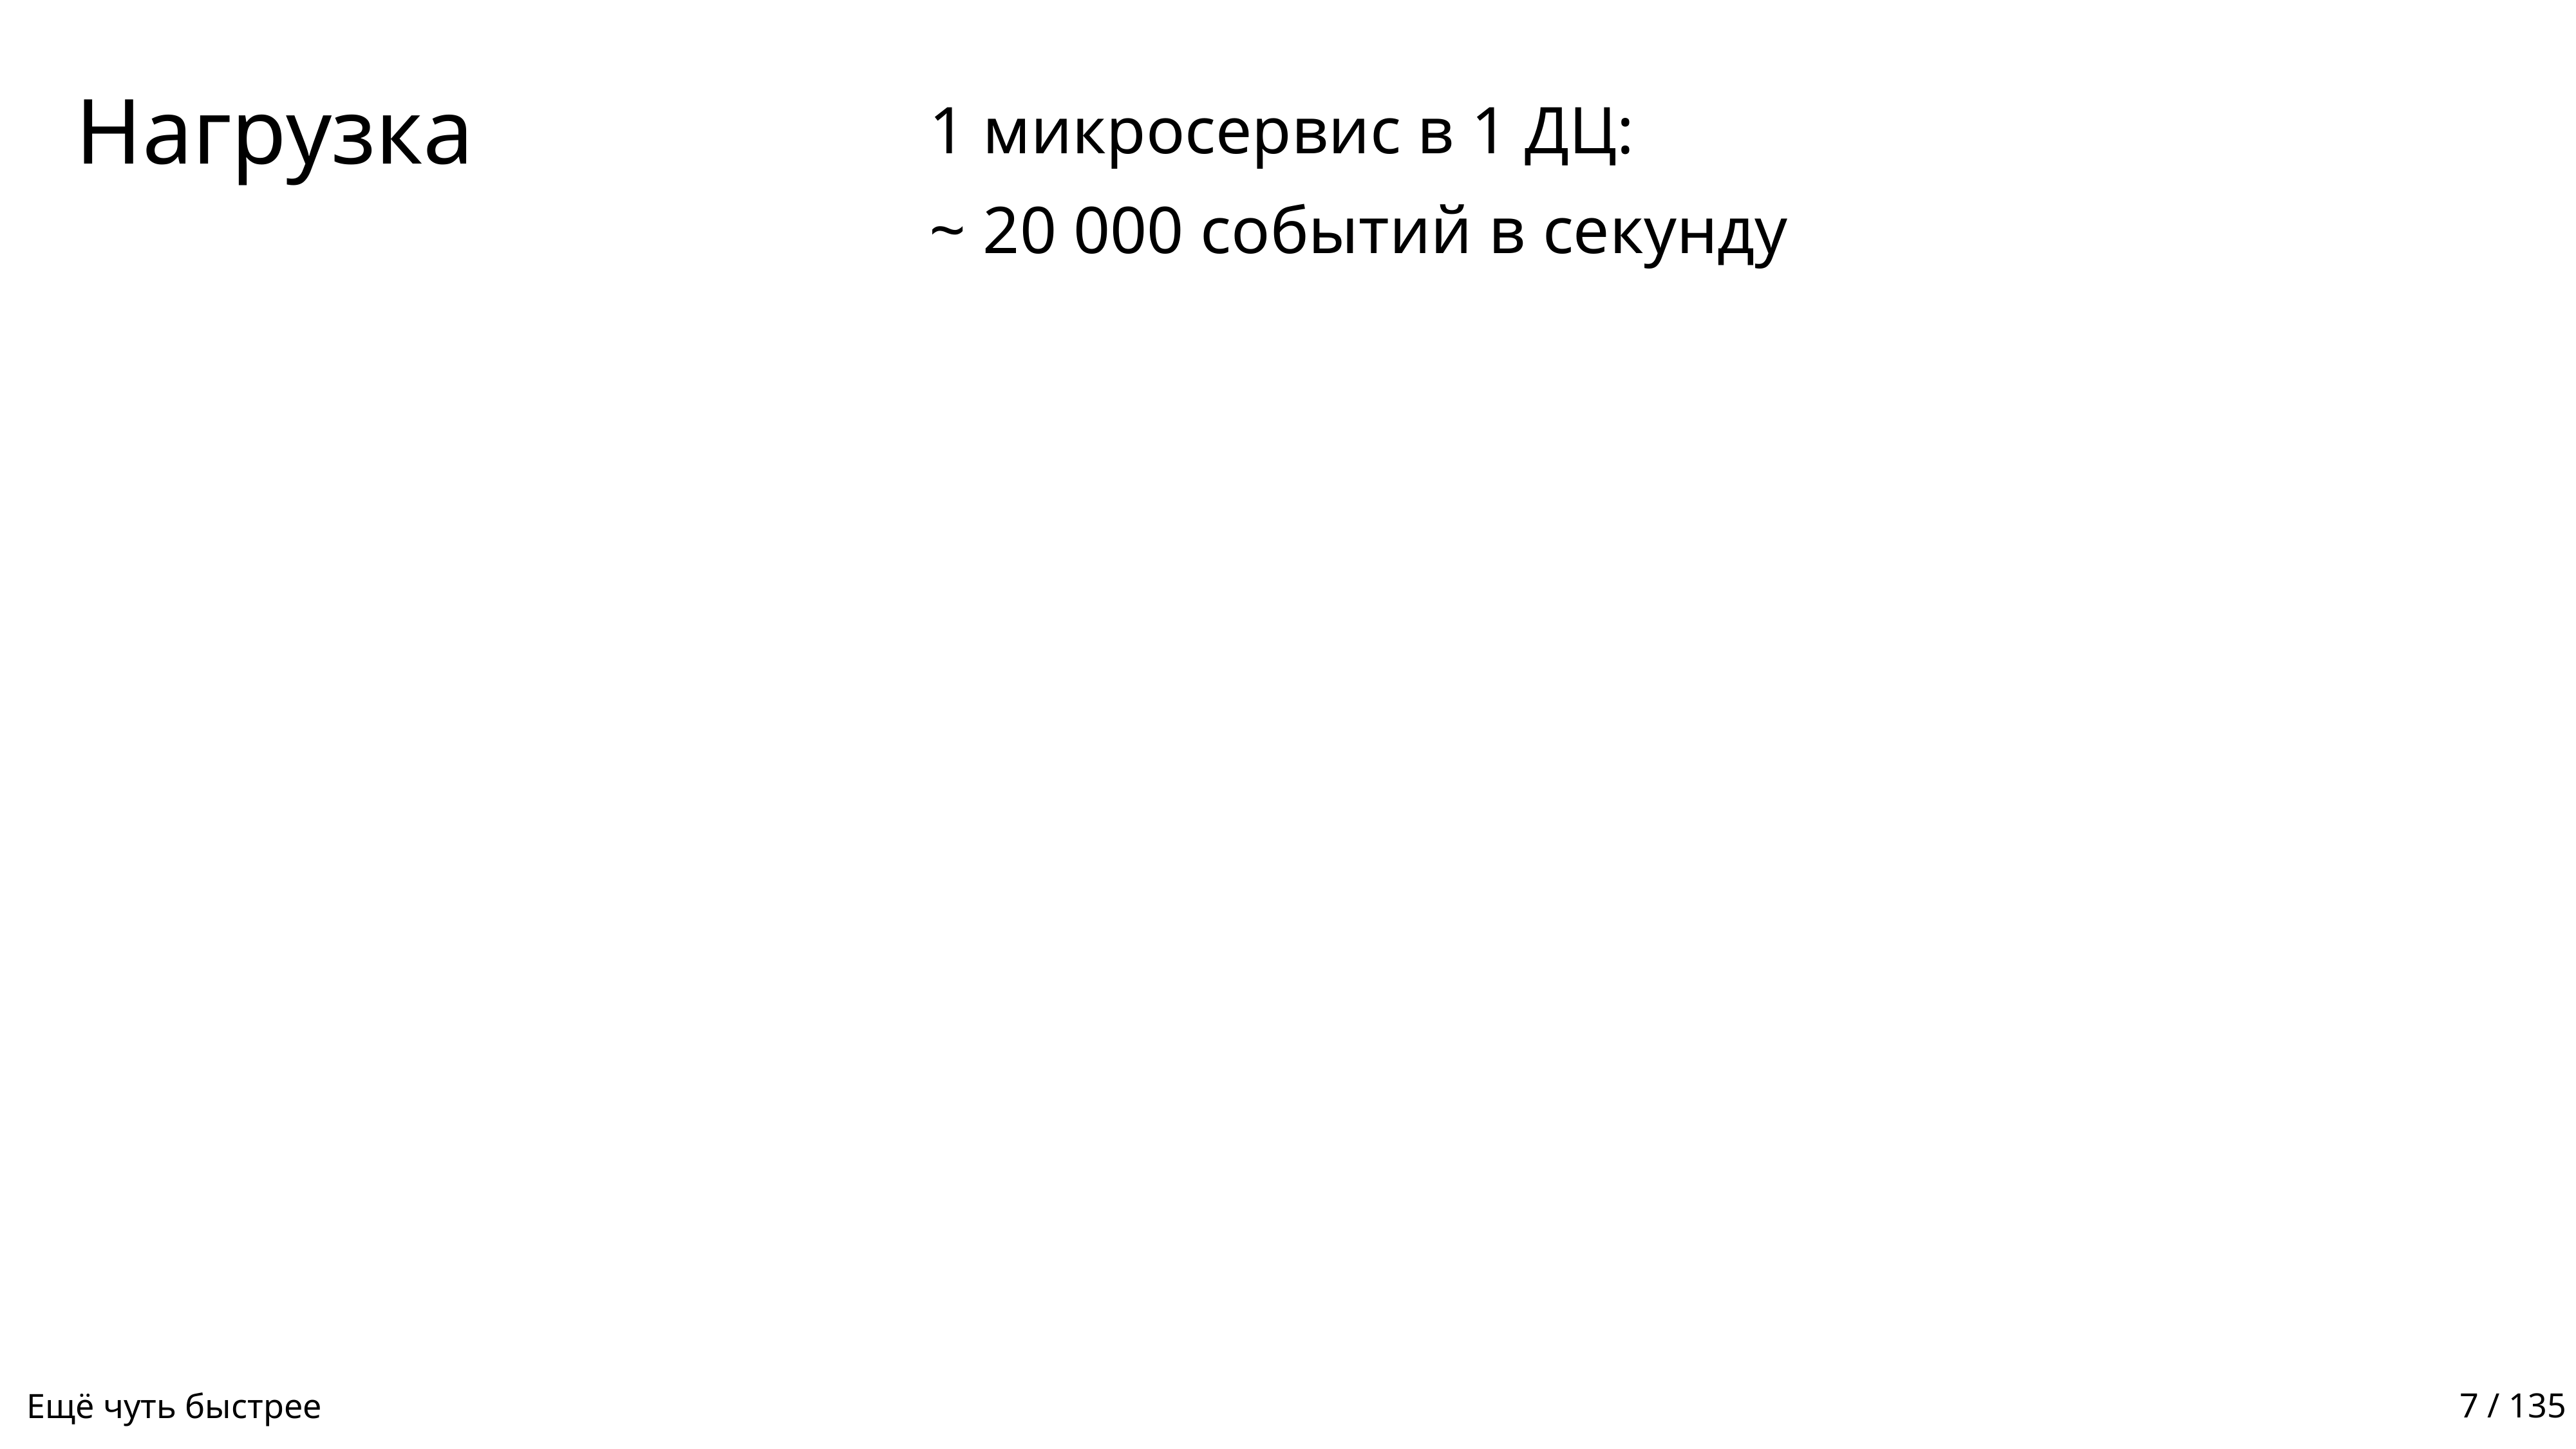

# Нагрузка
1 микросервис в 1 ДЦ:
~ 20 000 событий в секунду
Ещё чуть быстрее